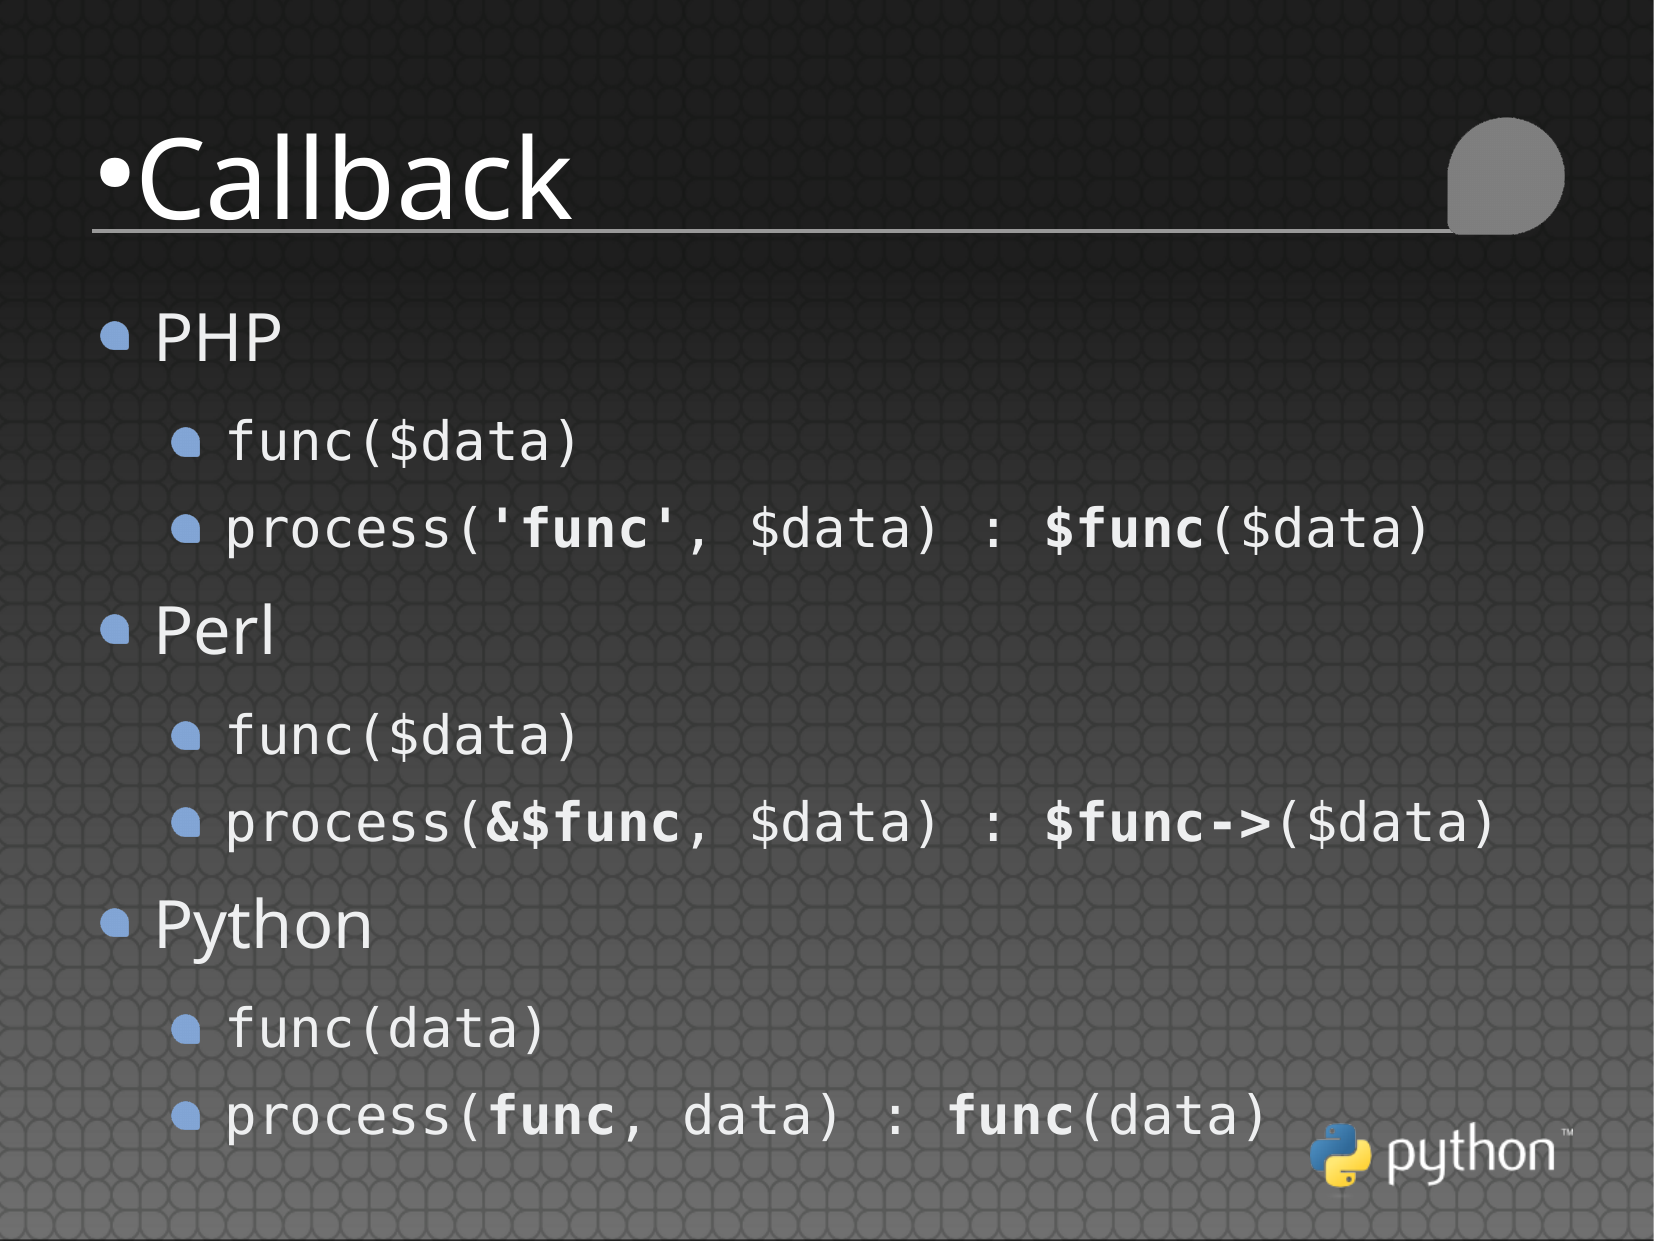

Callback
# PHP
func($data)
process('func', $data) : $func($data)
Perl
func($data)
process(&$func, $data) : $func->($data)
Python
func(data)
process(func, data) : func(data)